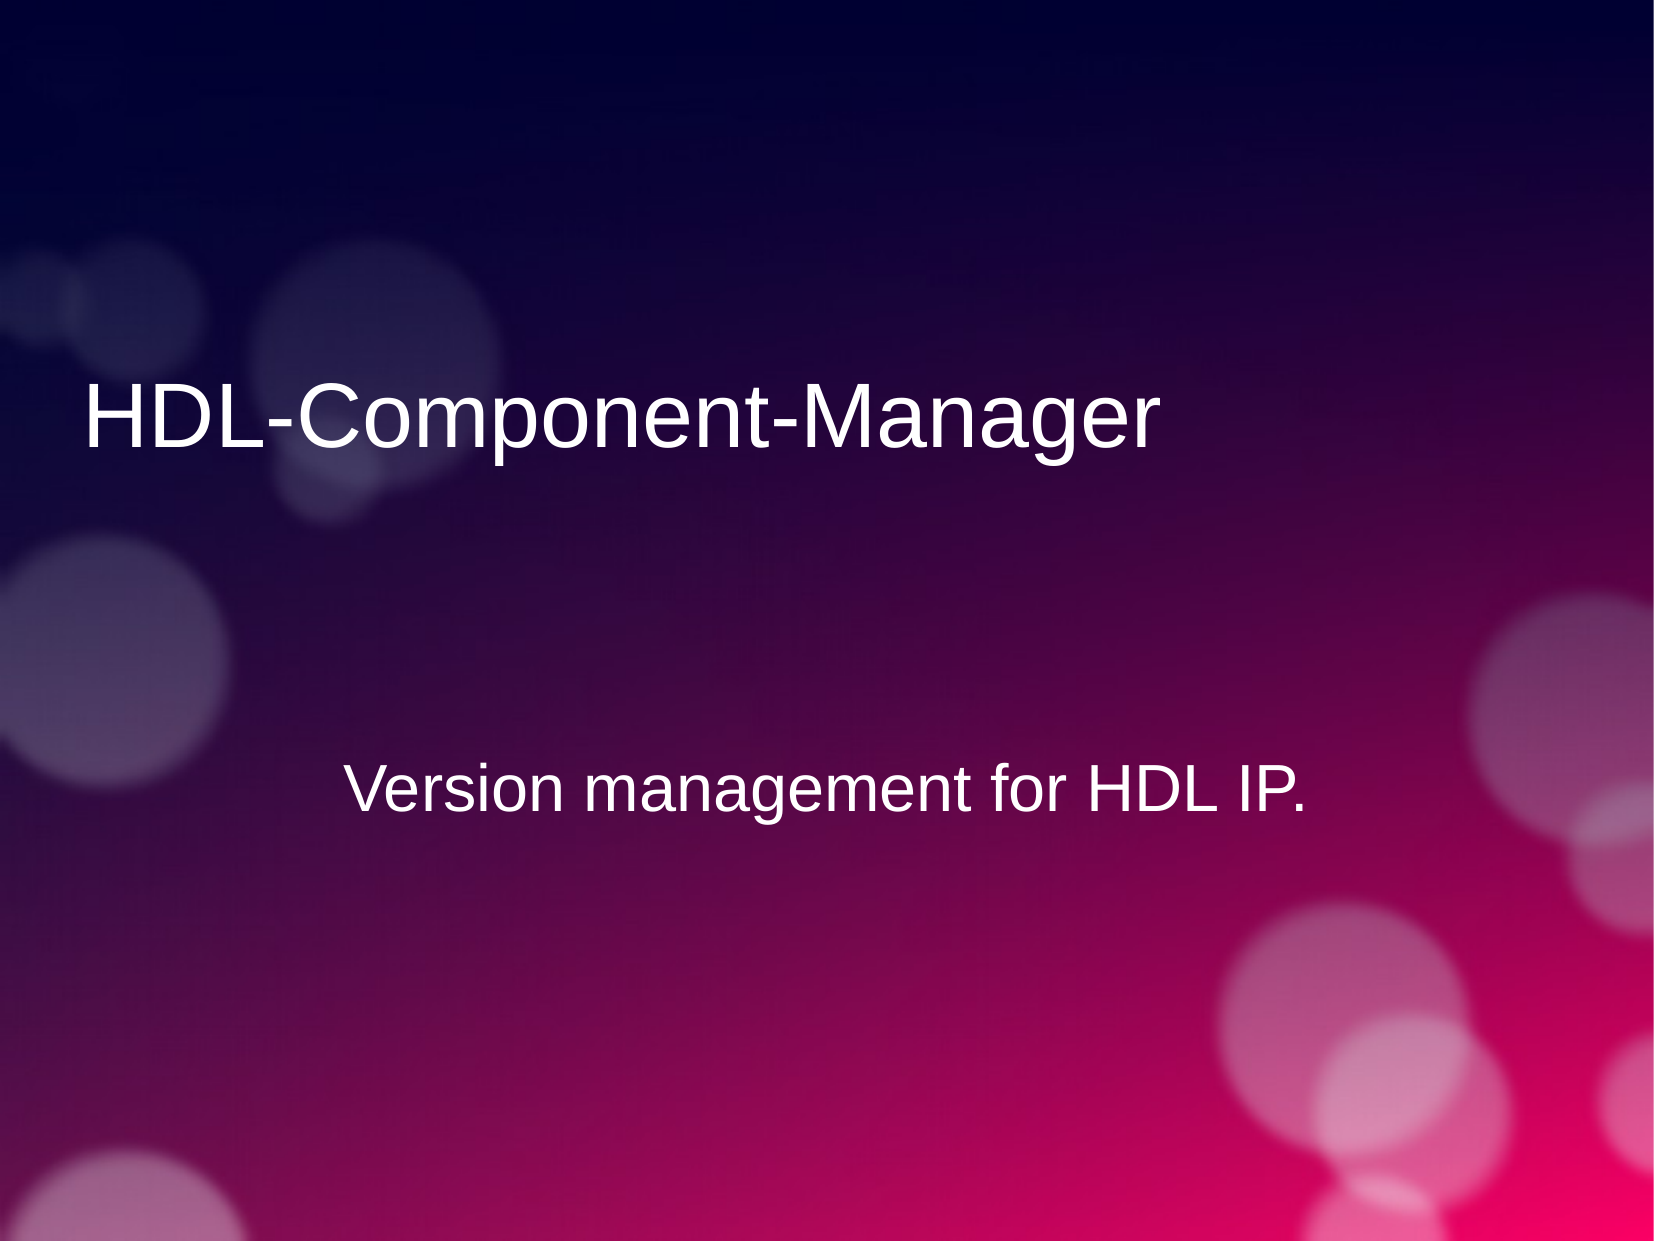

# HDL-Component-Manager
Version management for HDL IP.